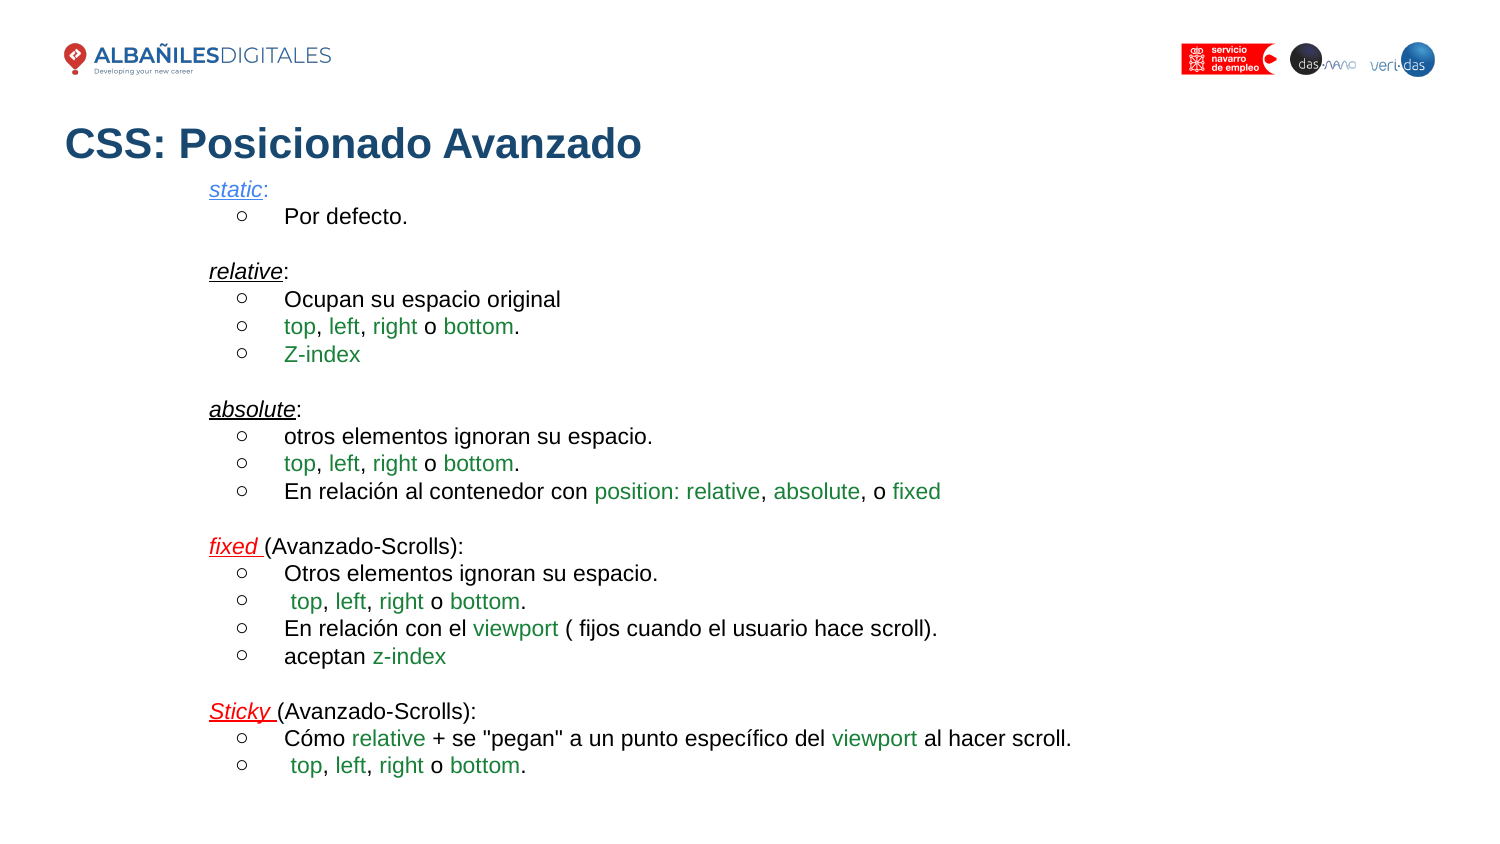

CSS: Posicionado Avanzado
static:
Por defecto.
relative:
Ocupan su espacio original
top, left, right o bottom.
Z-index
absolute:
otros elementos ignoran su espacio.
top, left, right o bottom.
En relación al contenedor con position: relative, absolute, o fixed
fixed (Avanzado-Scrolls):
Otros elementos ignoran su espacio.
 top, left, right o bottom.
En relación con el viewport ( fijos cuando el usuario hace scroll).
aceptan z-index
Sticky (Avanzado-Scrolls):
Cómo relative + se "pegan" a un punto específico del viewport al hacer scroll.
 top, left, right o bottom.